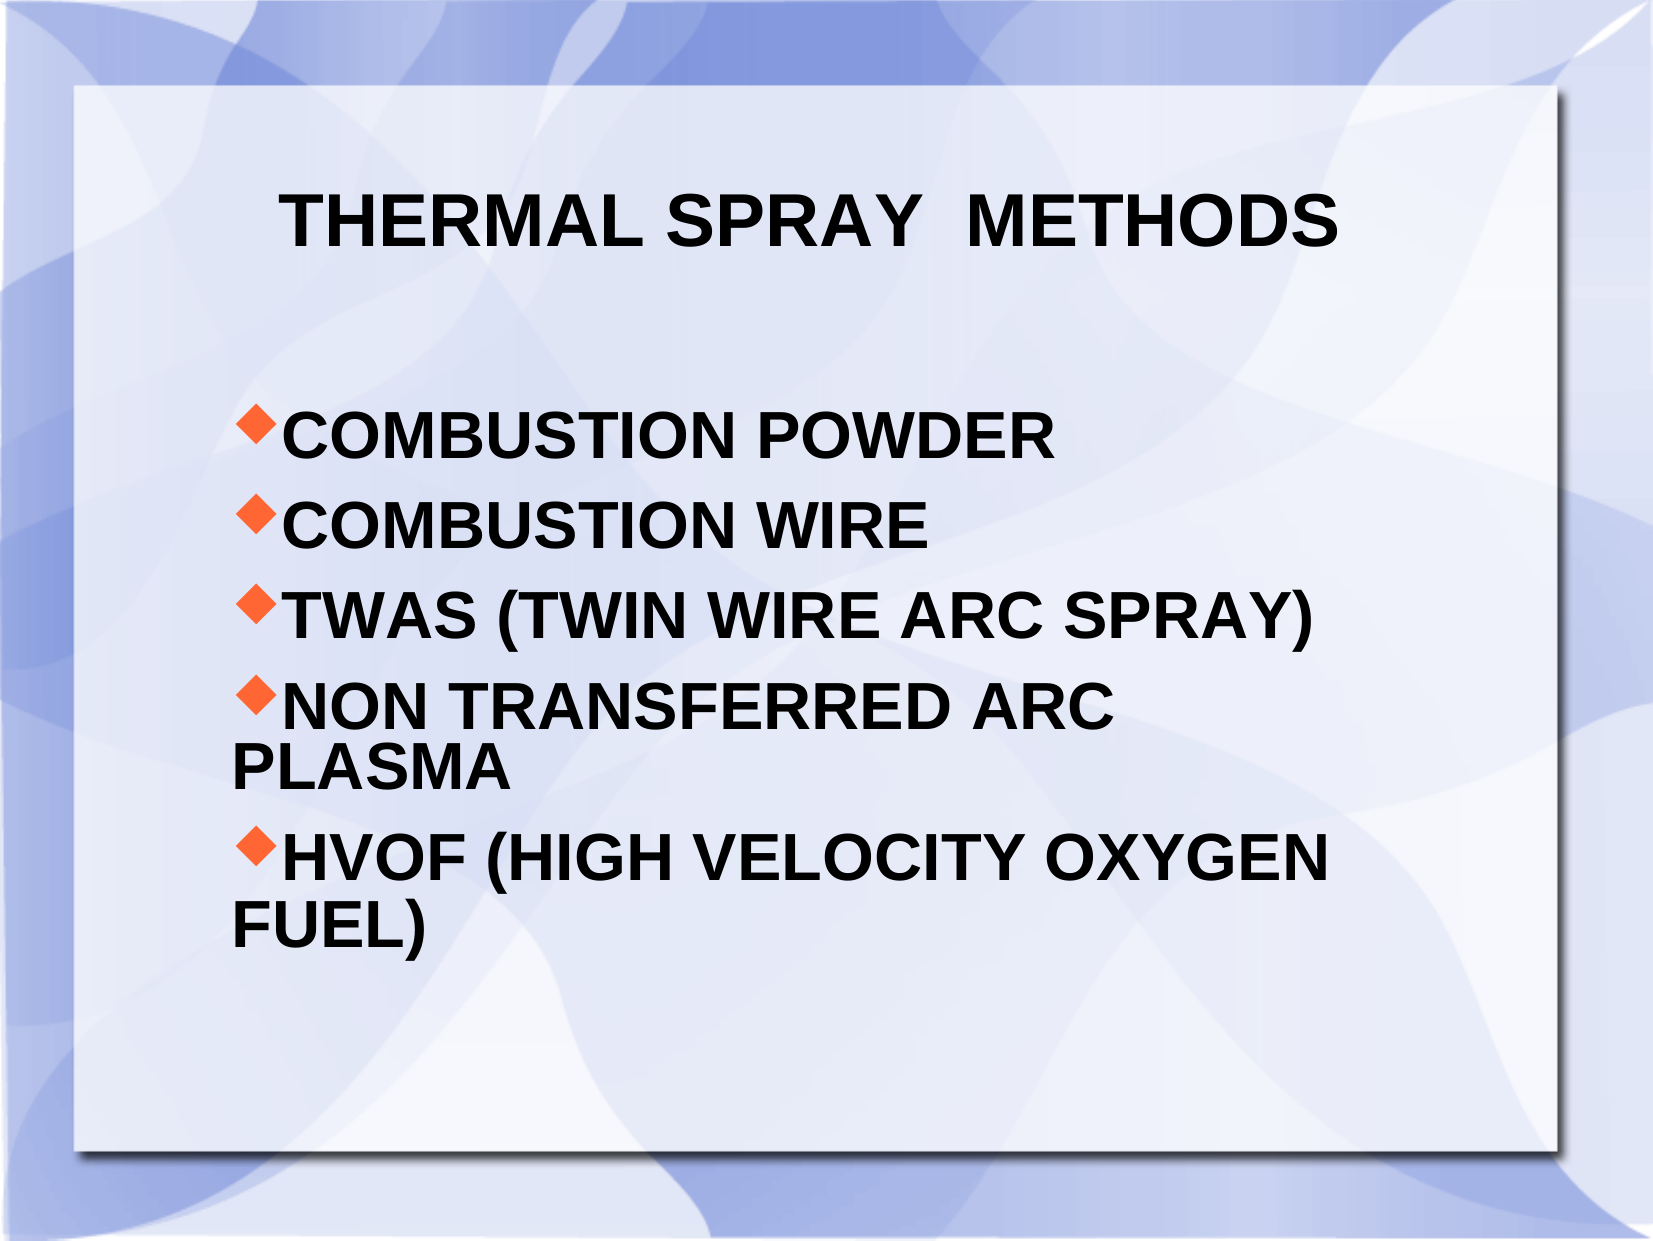

# THERMAL SPRAY METHODS
COMBUSTION POWDER
COMBUSTION WIRE
TWAS (TWIN WIRE ARC SPRAY)‏
NON TRANSFERRED ARC PLASMA
HVOF (HIGH VELOCITY OXYGEN FUEL)‏